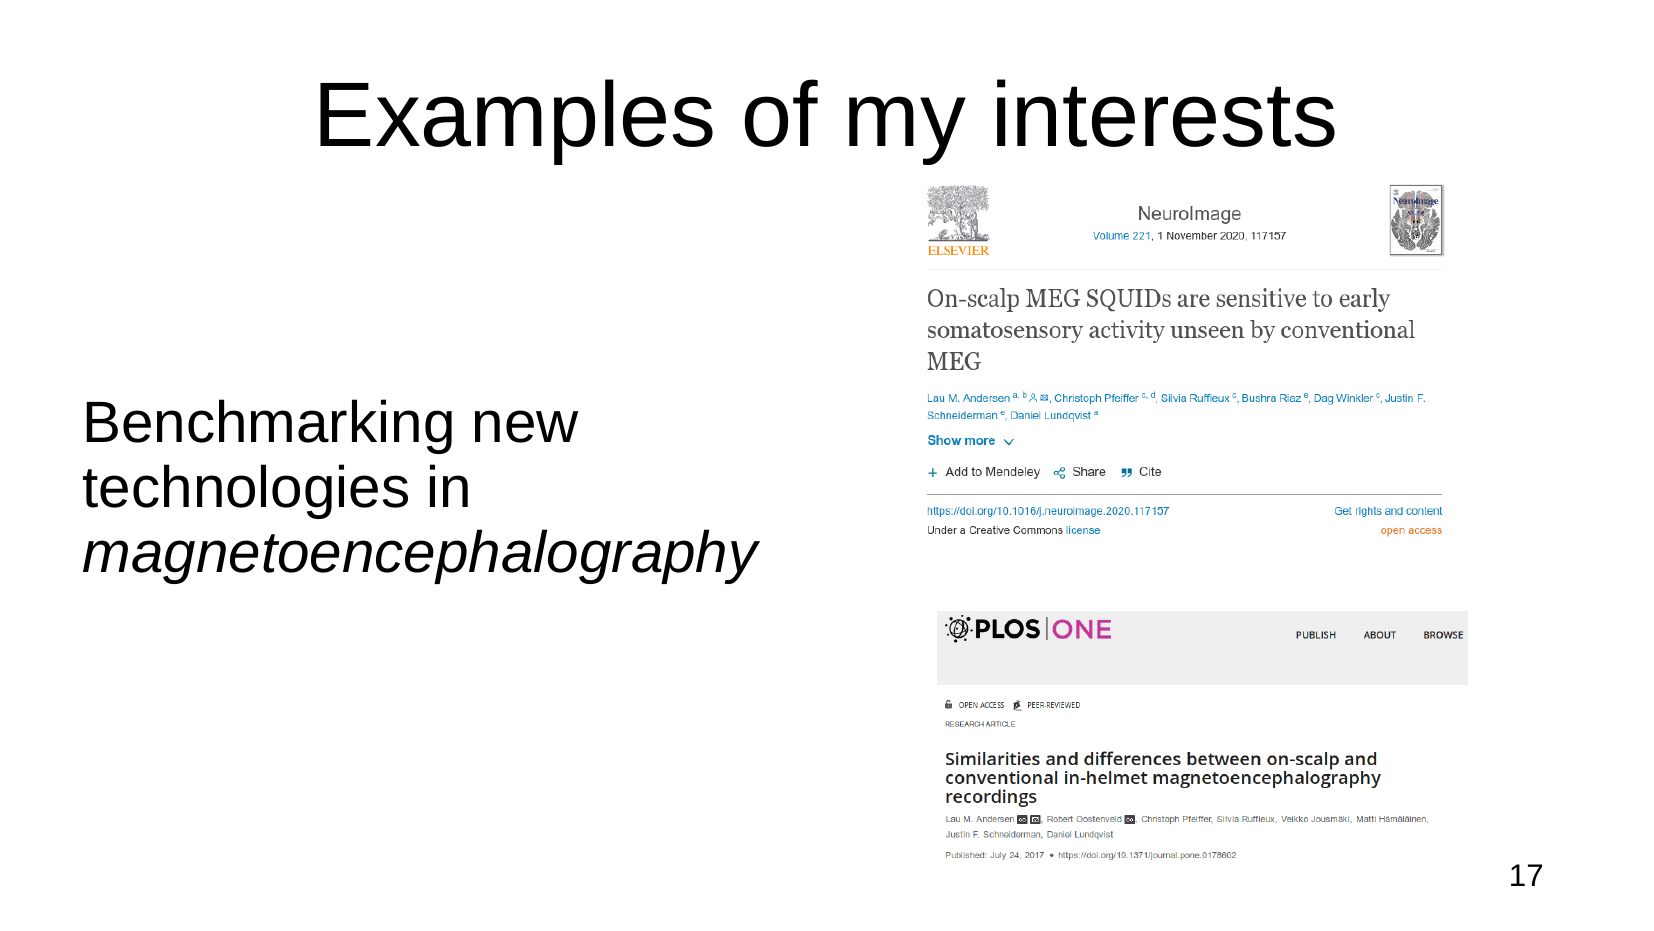

# Examples of my interests
Benchmarking new technologies in magnetoencephalography